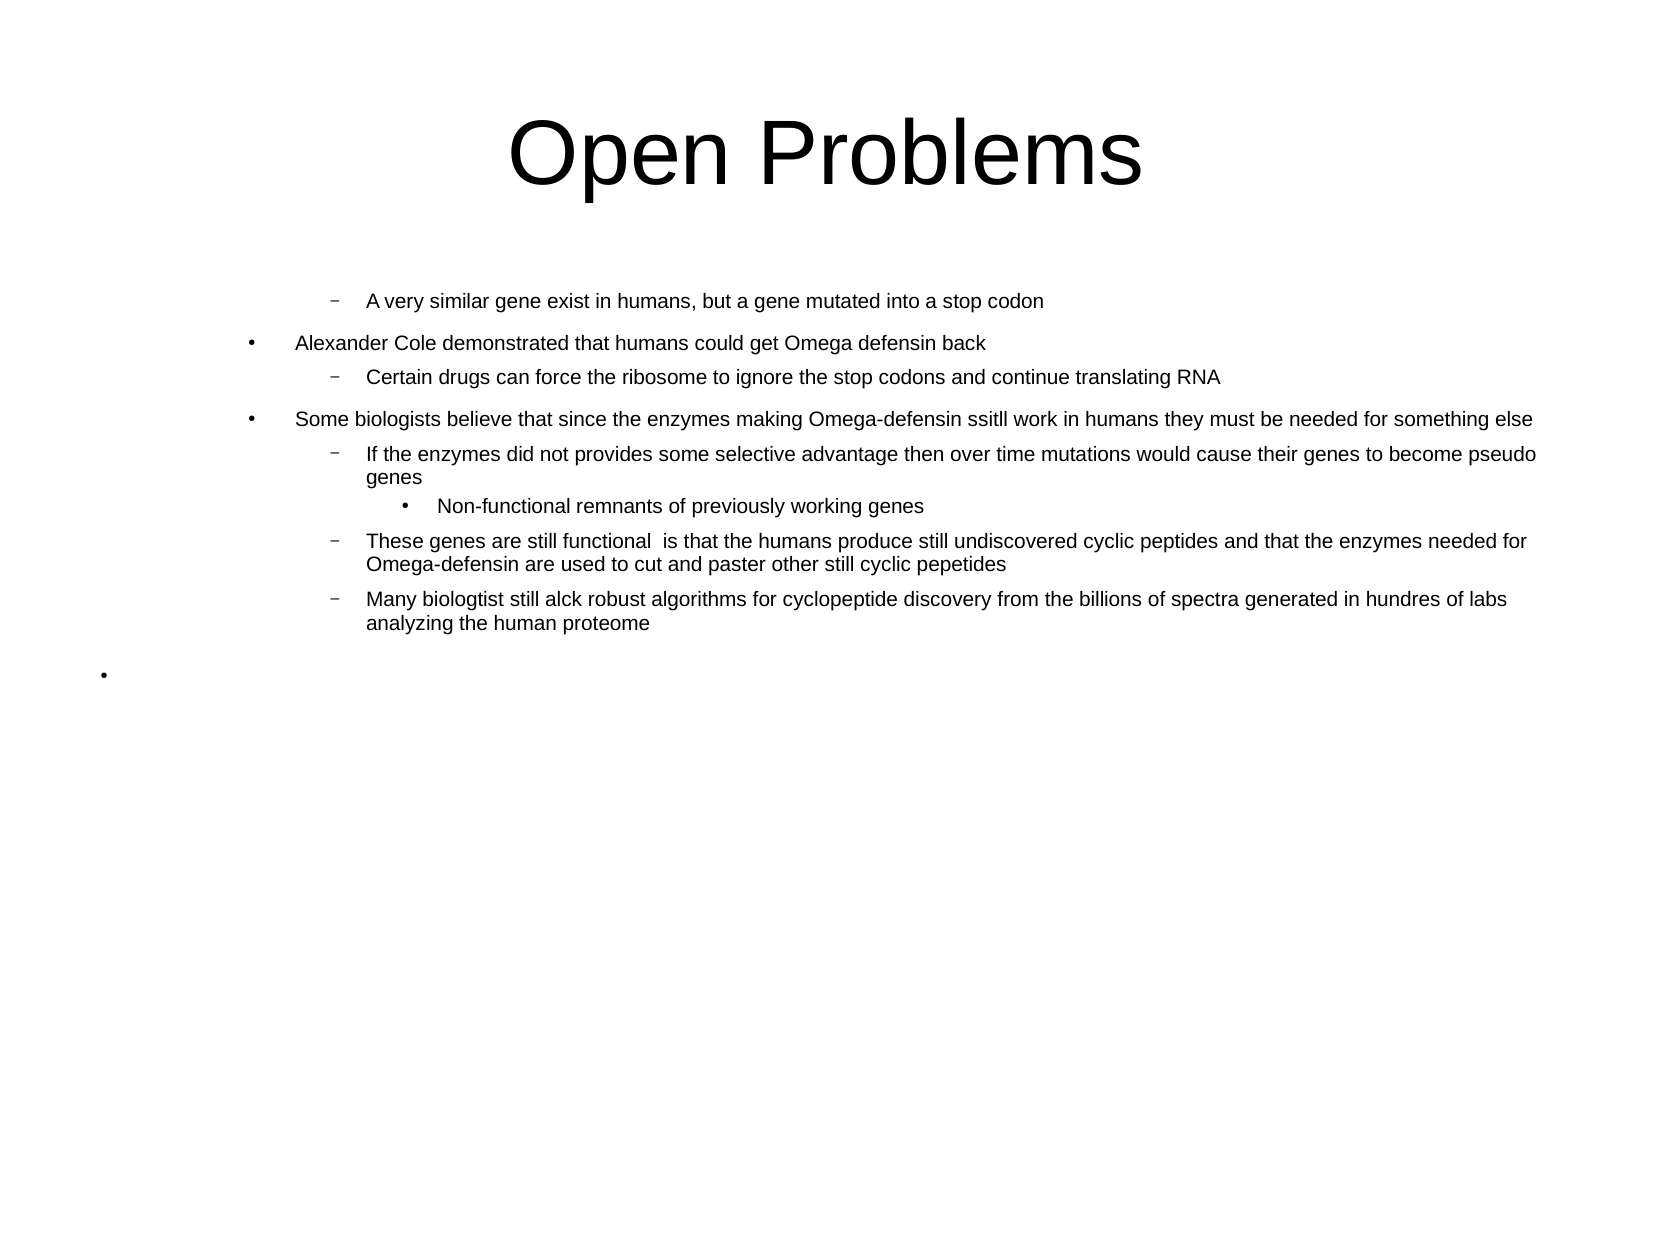

# Open Problems
A very similar gene exist in humans, but a gene mutated into a stop codon
Alexander Cole demonstrated that humans could get Omega defensin back
Certain drugs can force the ribosome to ignore the stop codons and continue translating RNA
Some biologists believe that since the enzymes making Omega-defensin ssitll work in humans they must be needed for something else
If the enzymes did not provides some selective advantage then over time mutations would cause their genes to become pseudo genes
Non-functional remnants of previously working genes
These genes are still functional is that the humans produce still undiscovered cyclic peptides and that the enzymes needed for Omega-defensin are used to cut and paster other still cyclic pepetides
Many biologtist still alck robust algorithms for cyclopeptide discovery from the billions of spectra generated in hundres of labs analyzing the human proteome